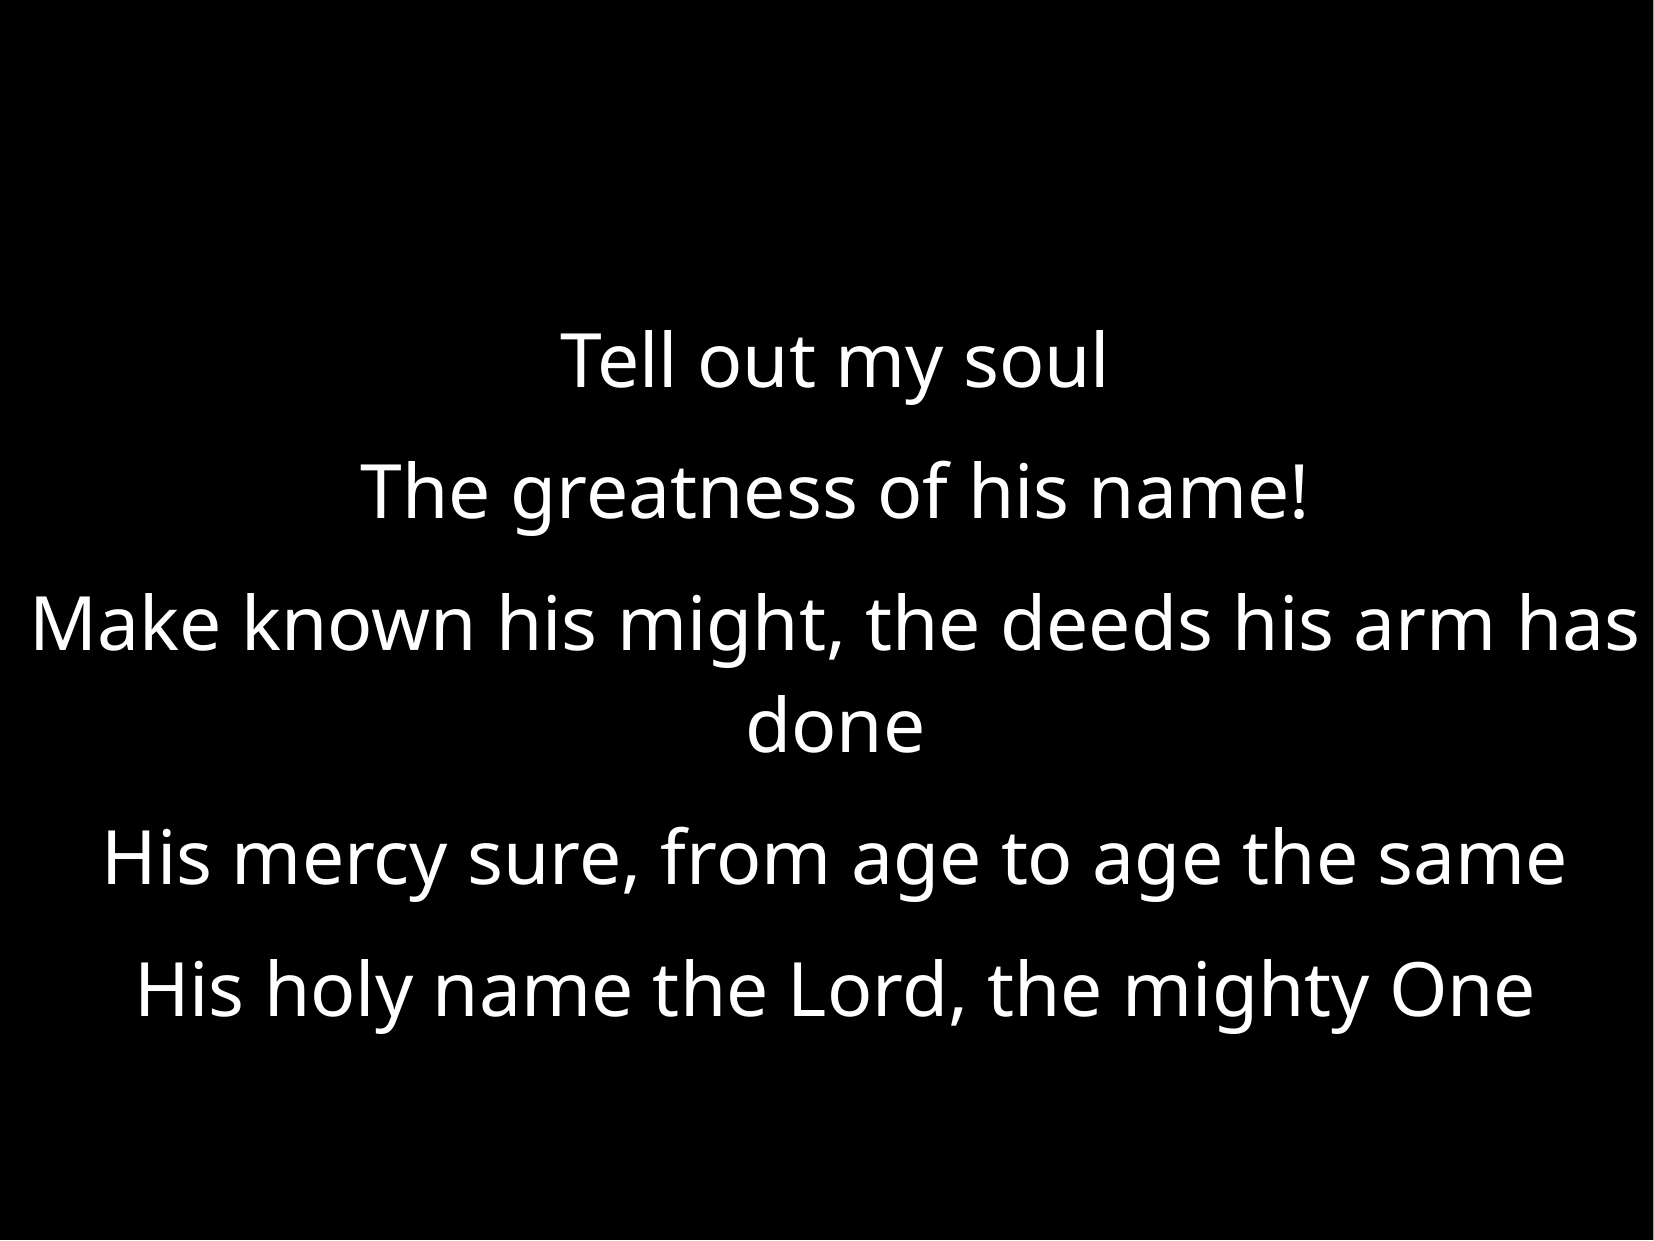

#
Tell out my soul
The greatness of his name!
Make known his might, the deeds his arm has done
His mercy sure, from age to age the same
His holy name the Lord, the mighty One